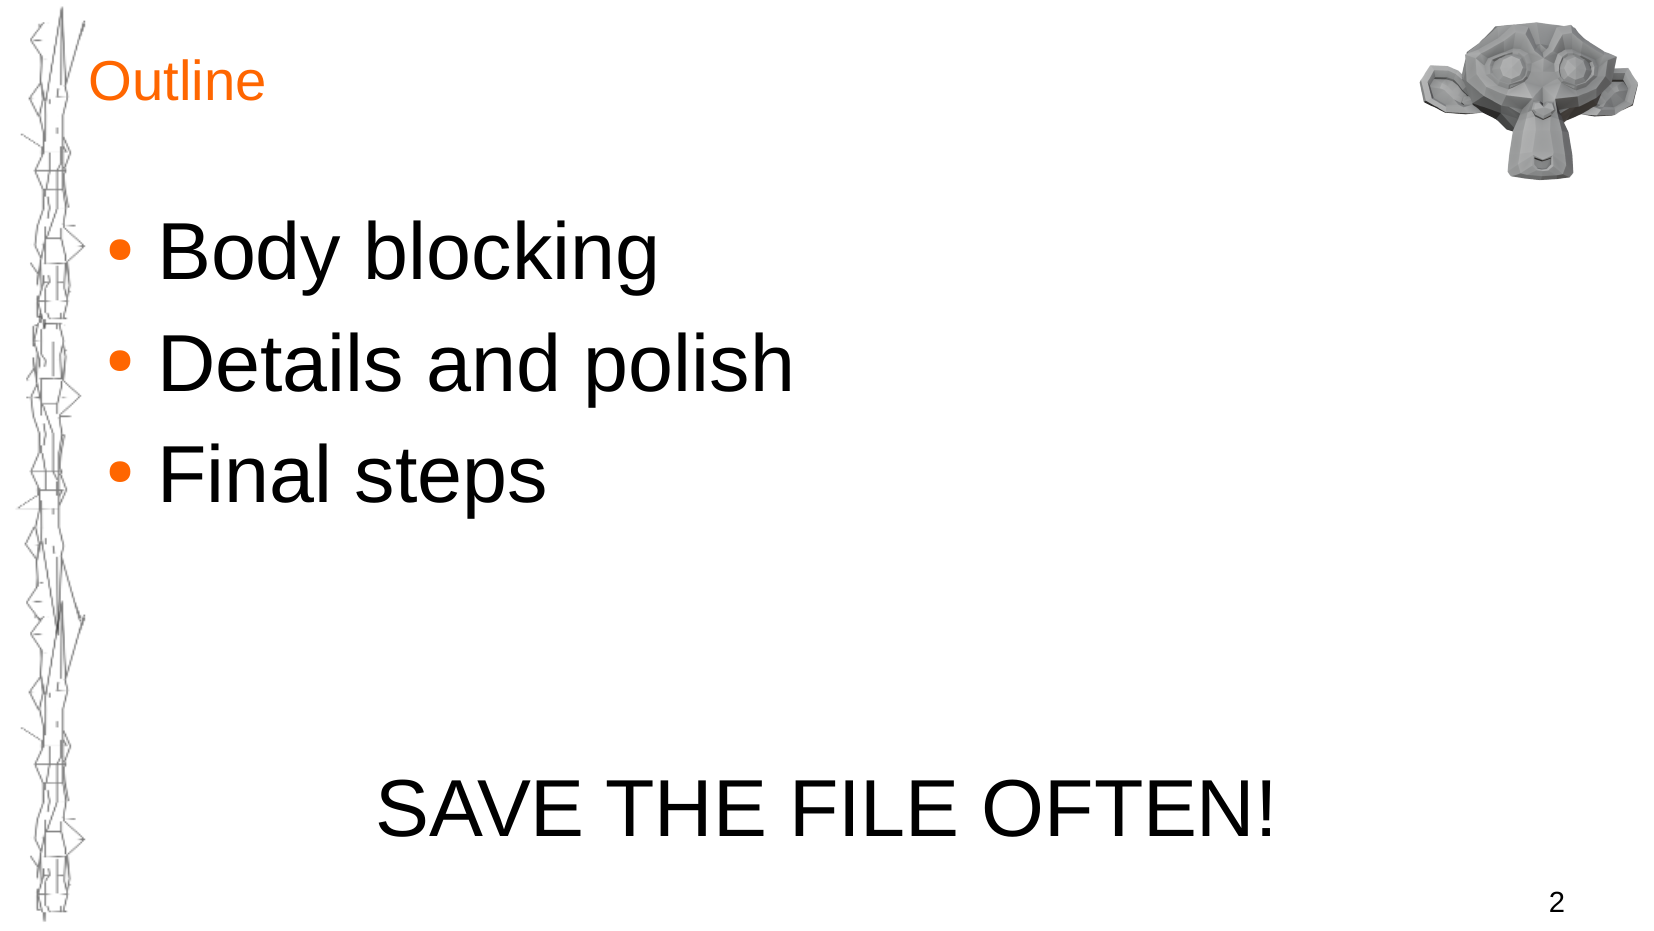

# Outline
Body blocking
Details and polish
Final steps
SAVE THE FILE OFTEN!
2